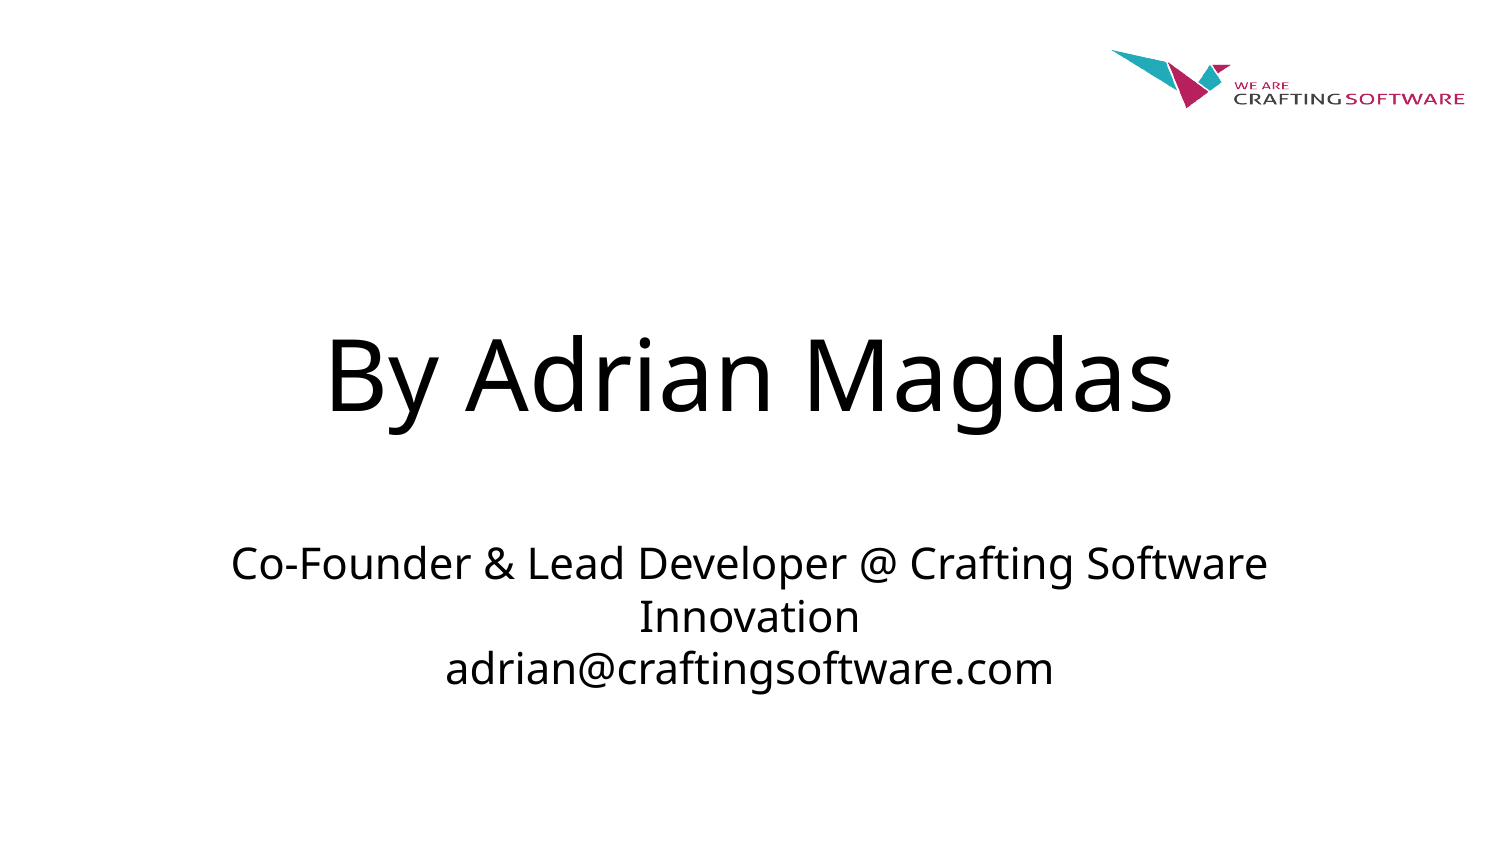

# By Adrian Magdas
Co-Founder & Lead Developer @ Crafting Software Innovation
adrian@craftingsoftware.com